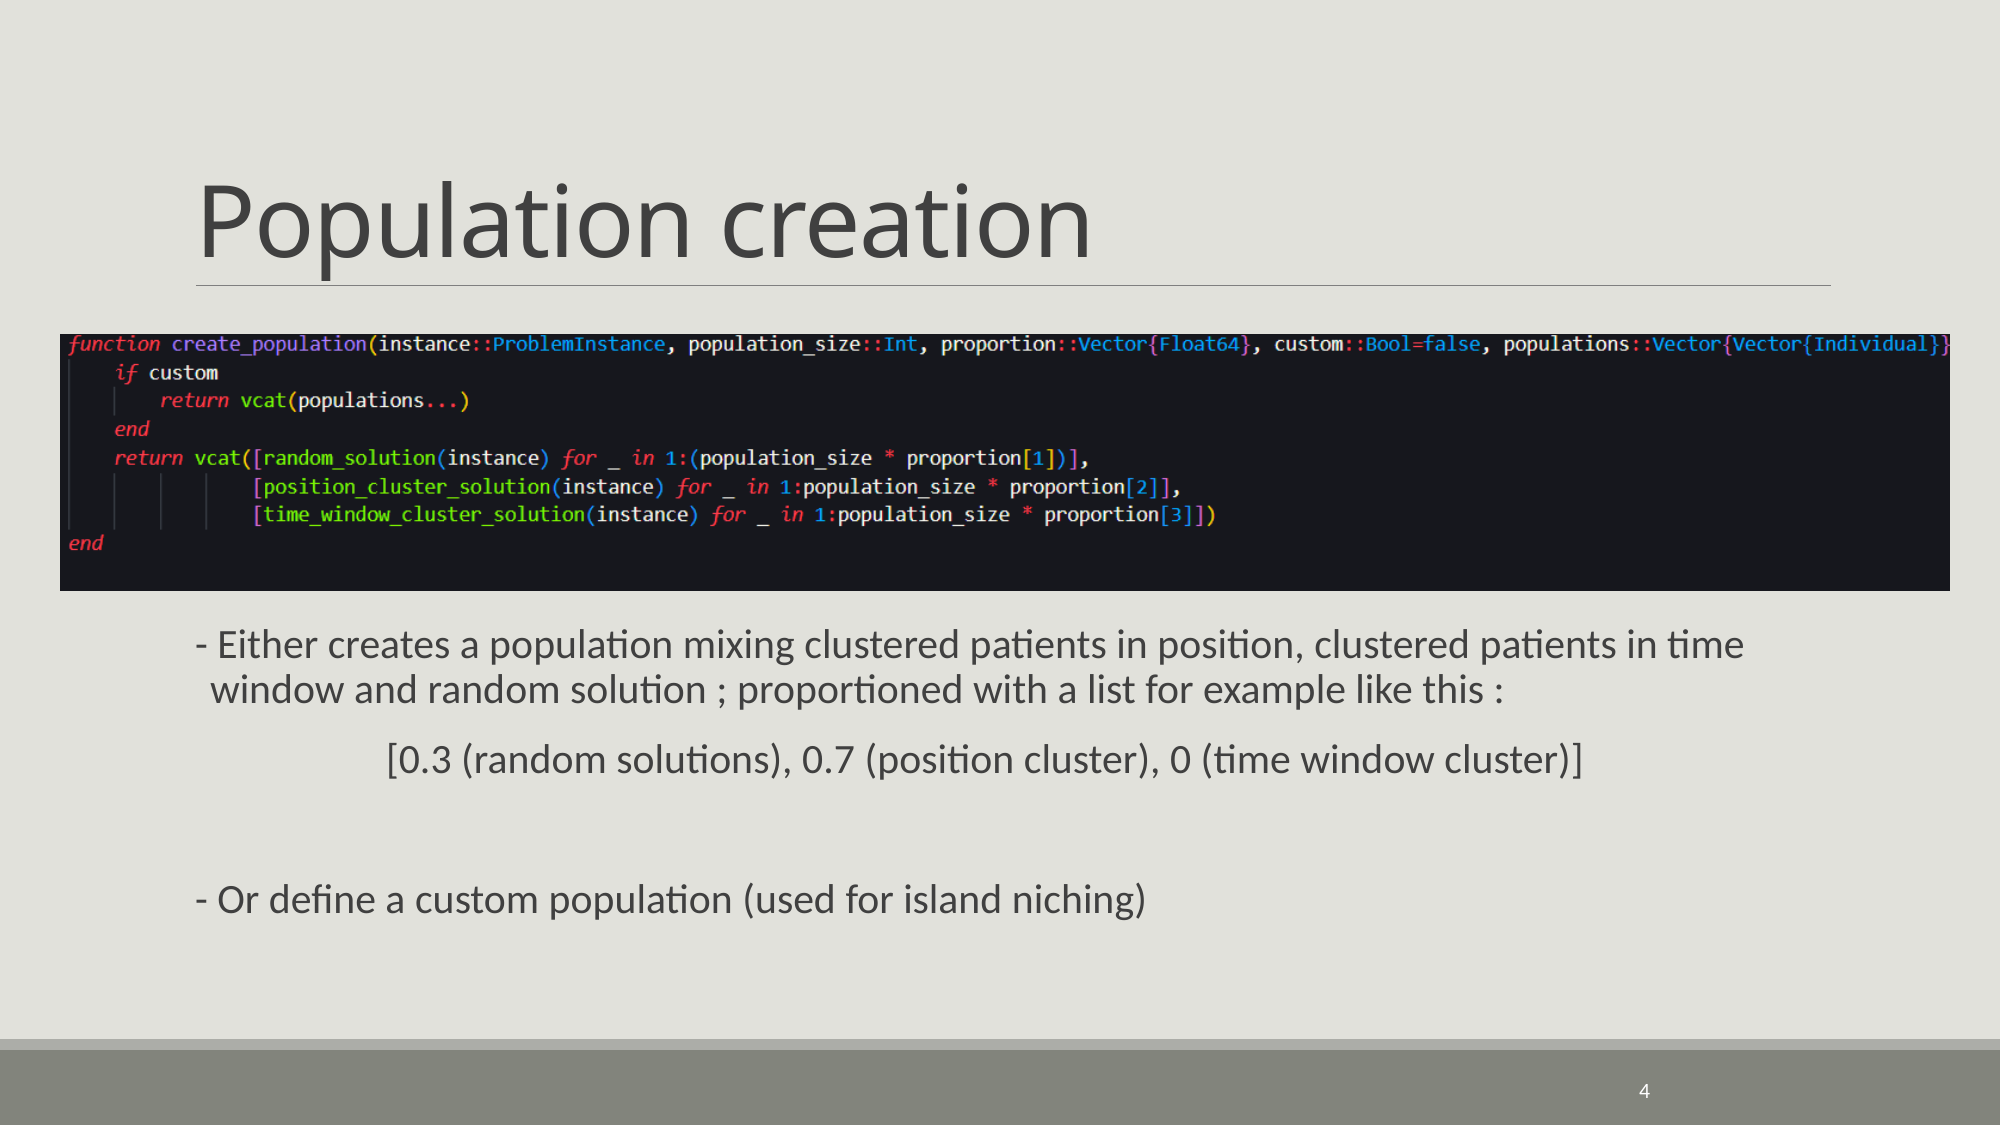

# Population creation
- Either creates a population mixing clustered patients in position, clustered patients in time window and random solution ; proportioned with a list for example like this :
[0.3 (random solutions), 0.7 (position cluster), 0 (time window cluster)]
- Or define a custom population (used for island niching)